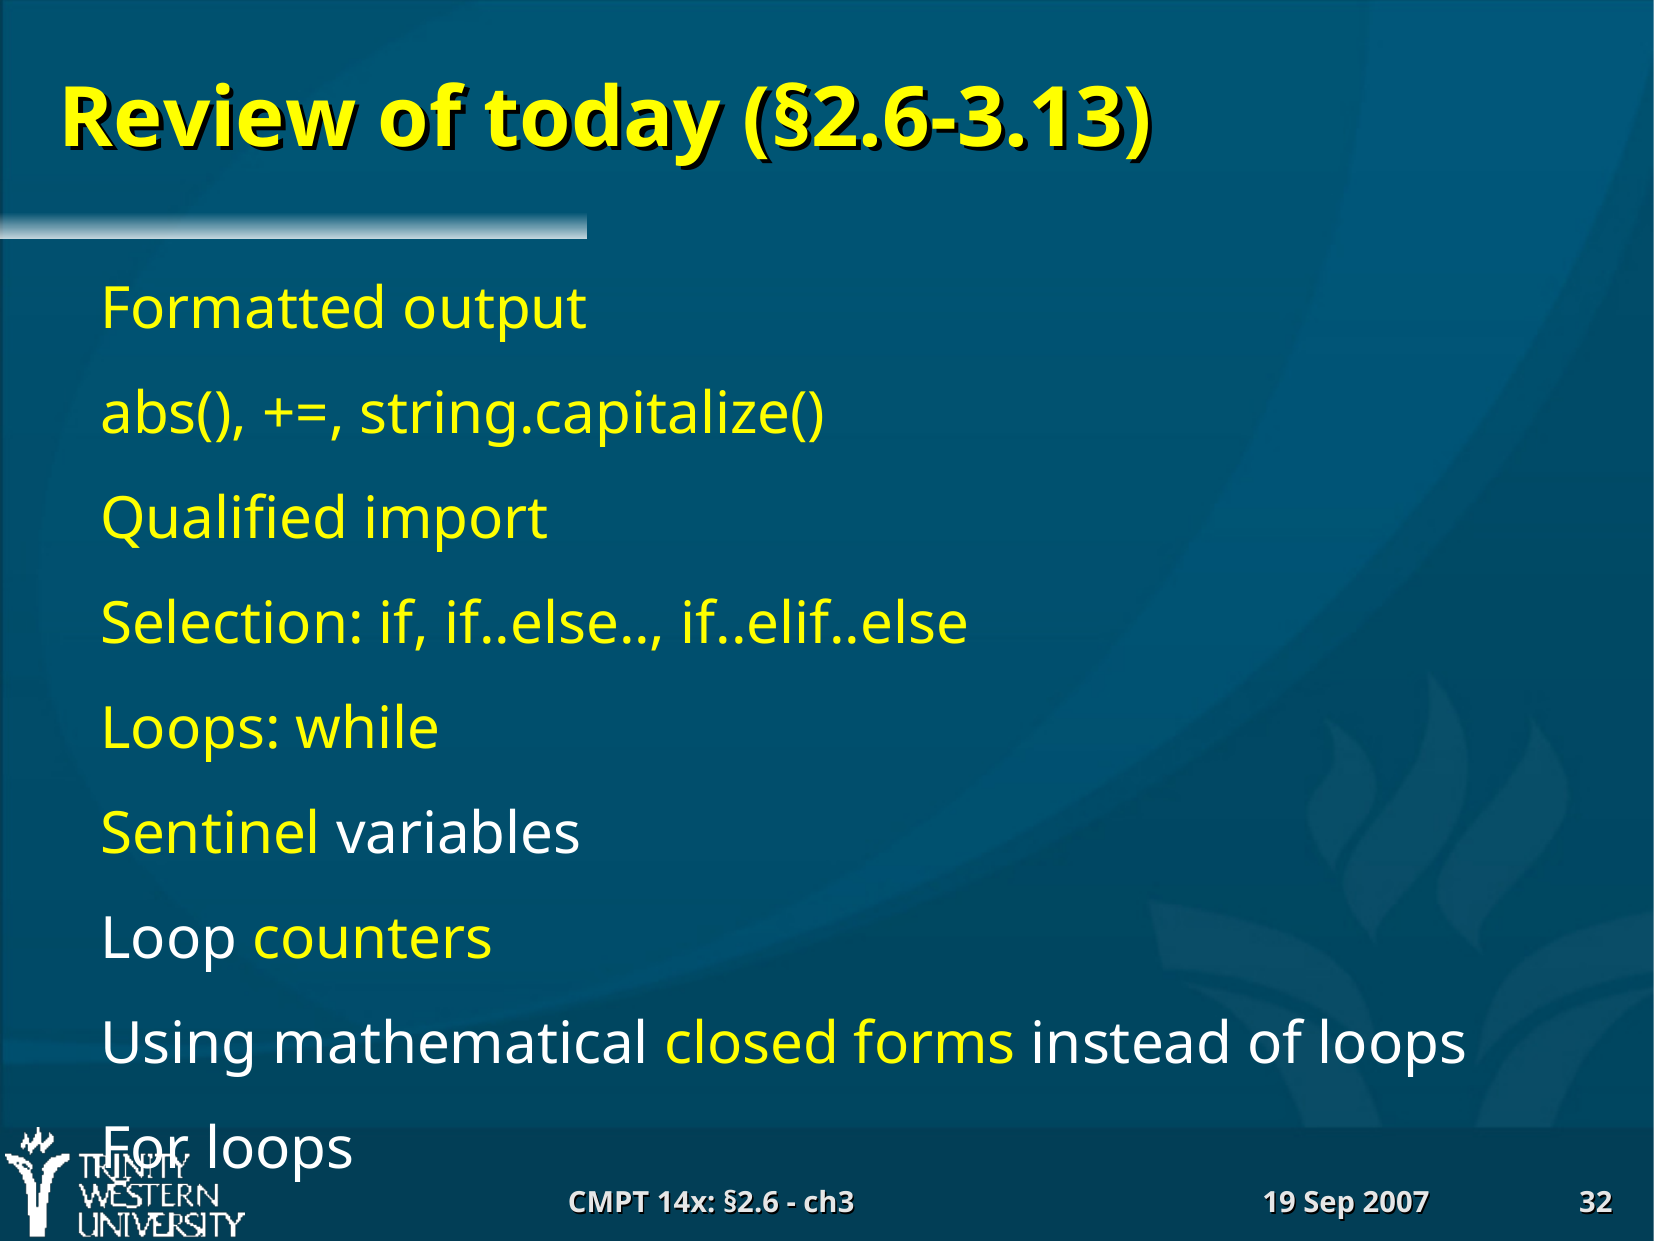

# Review of today (§2.6-3.13)
Formatted output
abs(), +=, string.capitalize()
Qualified import
Selection: if, if..else.., if..elif..else
Loops: while
Sentinel variables
Loop counters
Using mathematical closed forms instead of loops
For loops
CMPT 14x: §2.6 - ch3
19 Sep 2007
32